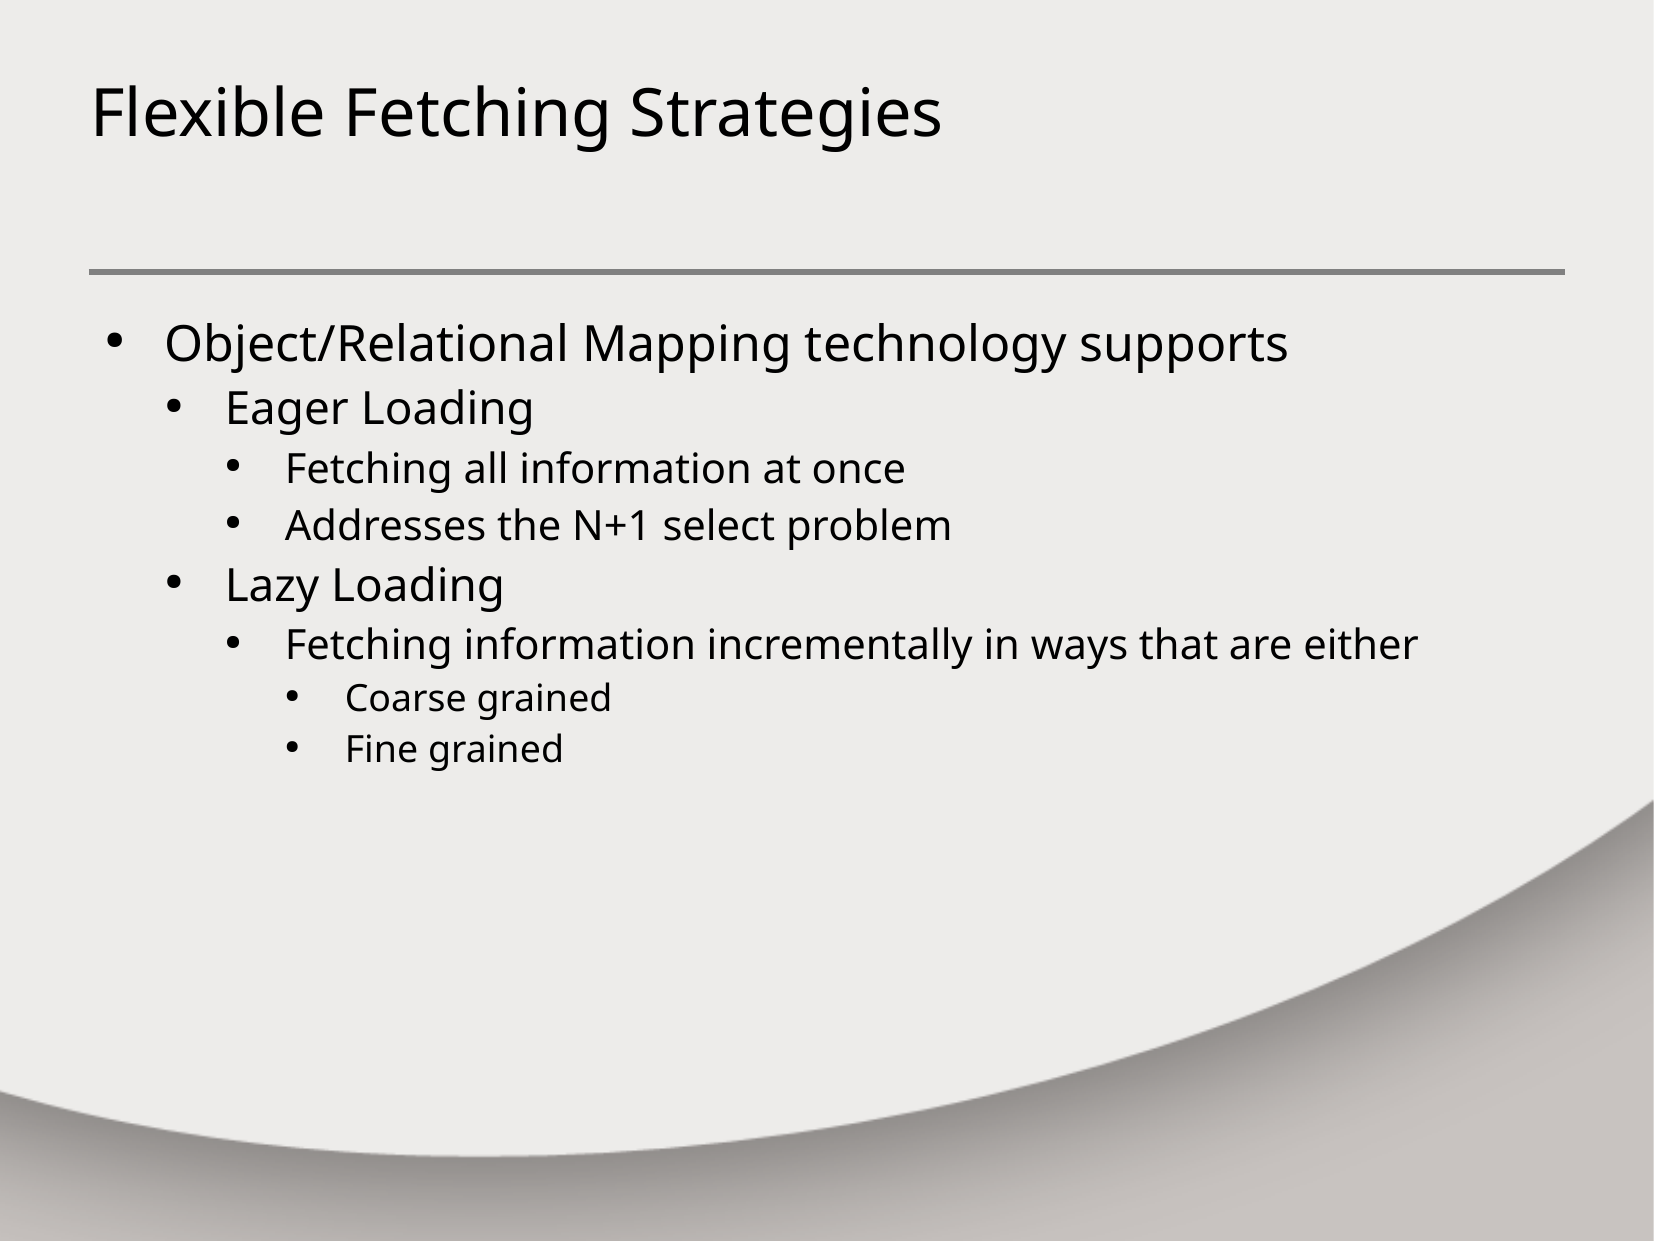

# Flexible Fetching Strategies
Object/Relational Mapping technology supports
Eager Loading
Fetching all information at once
Addresses the N+1 select problem
Lazy Loading
Fetching information incrementally in ways that are either
Coarse grained
Fine grained